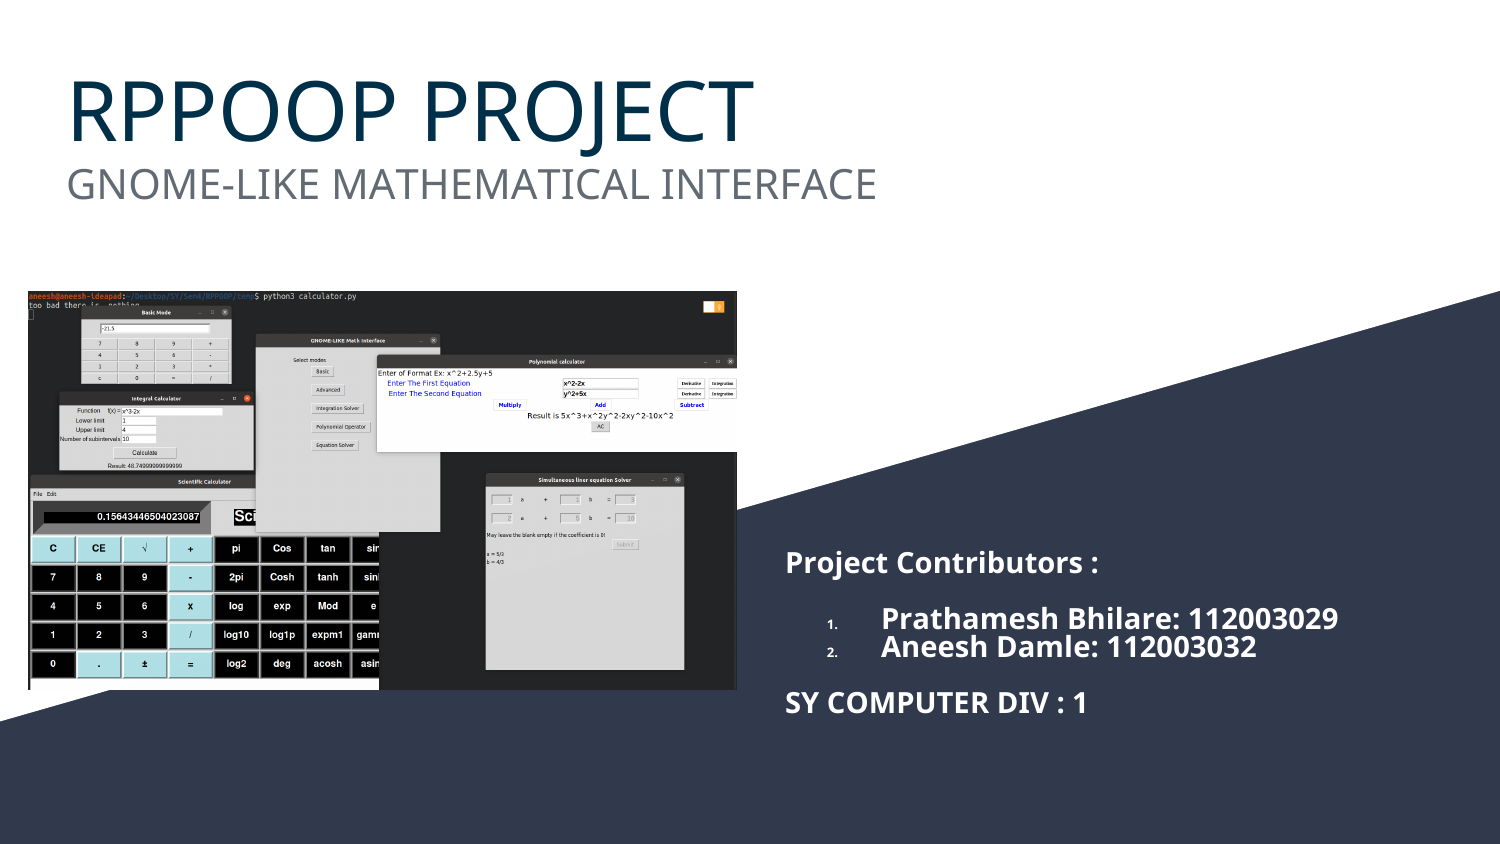

# RPPOOP PROJECT
GNOME-LIKE MATHEMATICAL INTERFACE
Project Contributors :
Prathamesh Bhilare: 112003029
Aneesh Damle: 112003032
SY COMPUTER DIV : 1